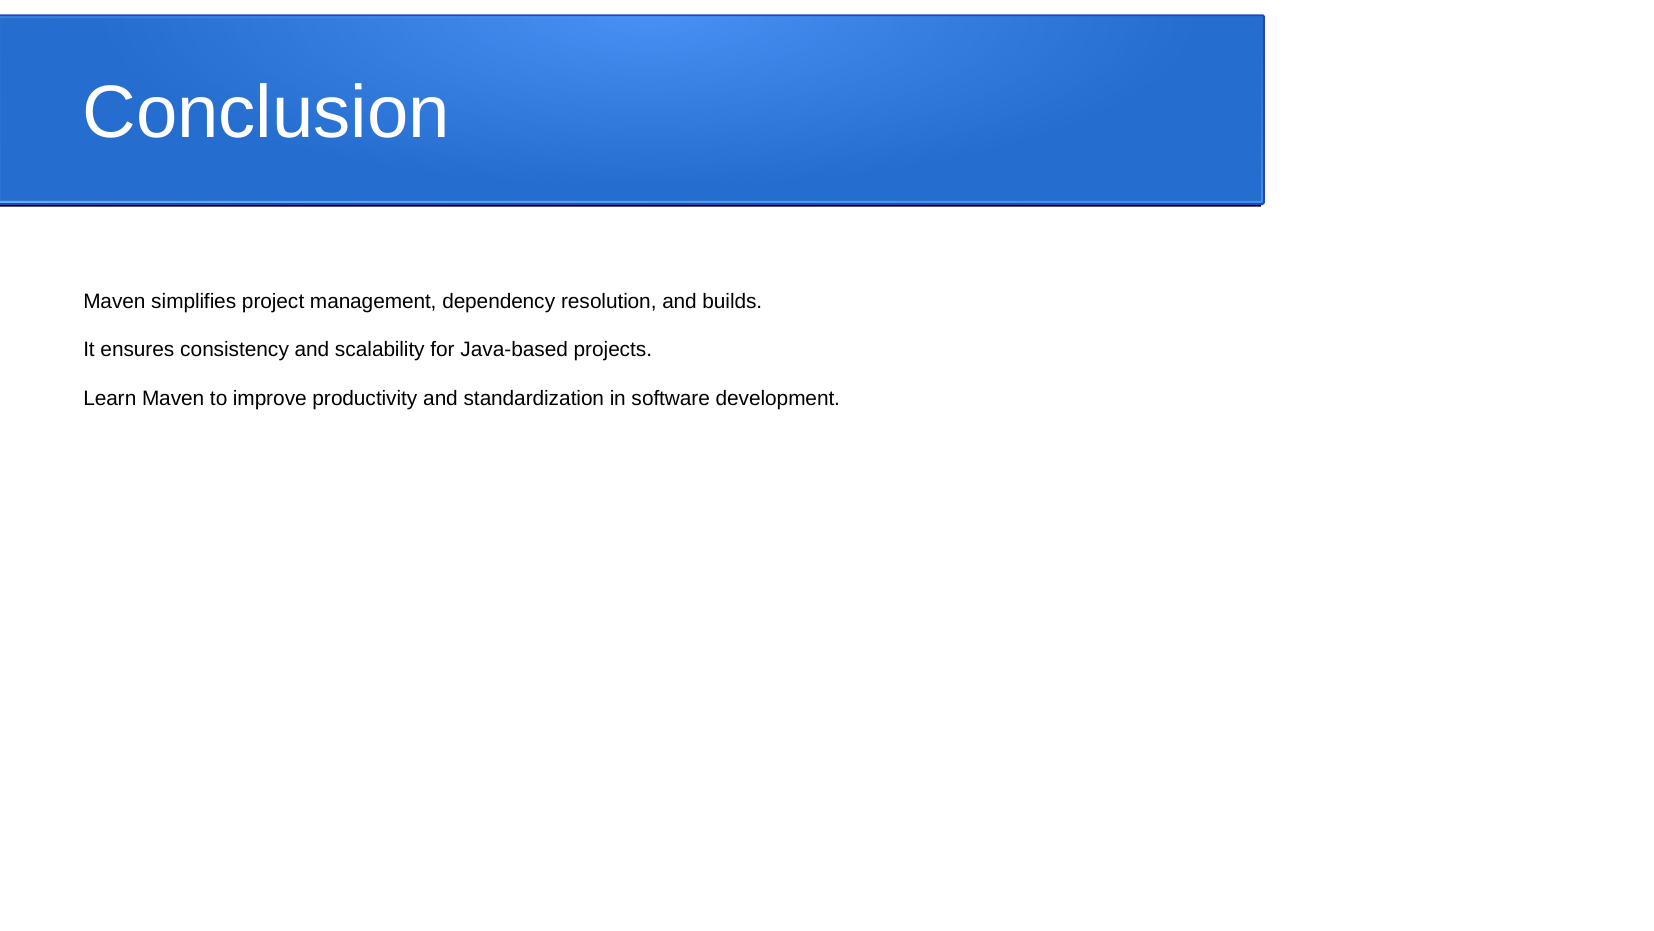

# Conclusion
Maven simplifies project management, dependency resolution, and builds.
It ensures consistency and scalability for Java-based projects.
Learn Maven to improve productivity and standardization in software development.